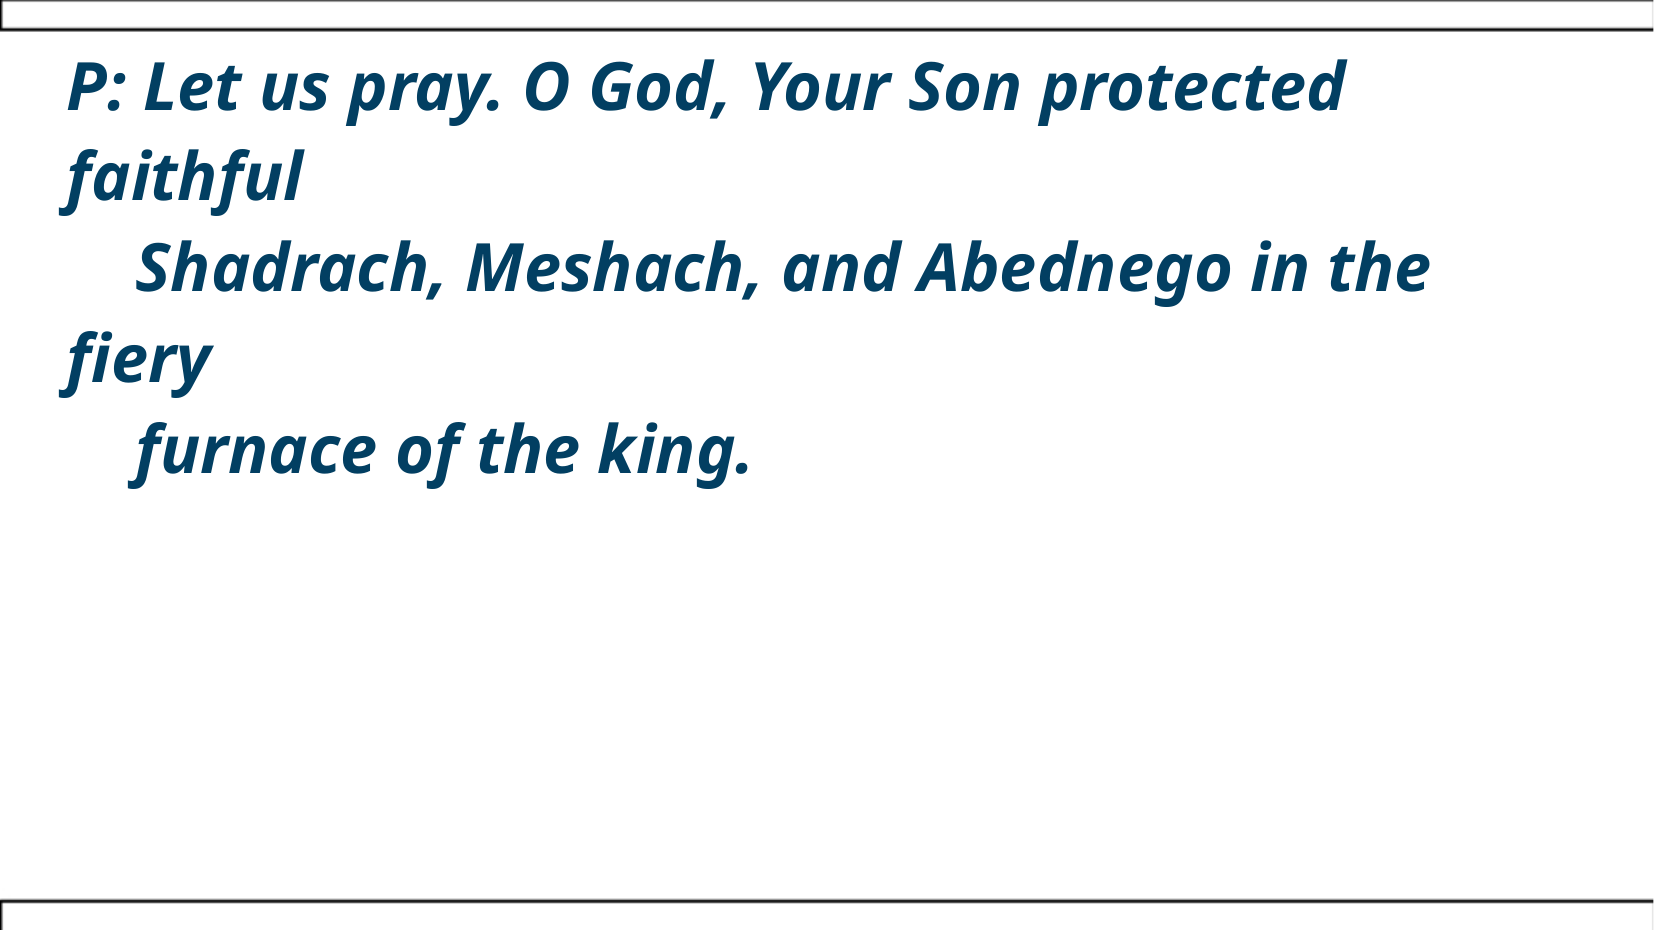

P: Let us pray. O God, Your Son protected faithful
 Shadrach, Meshach, and Abednego in the fiery
 furnace of the king.